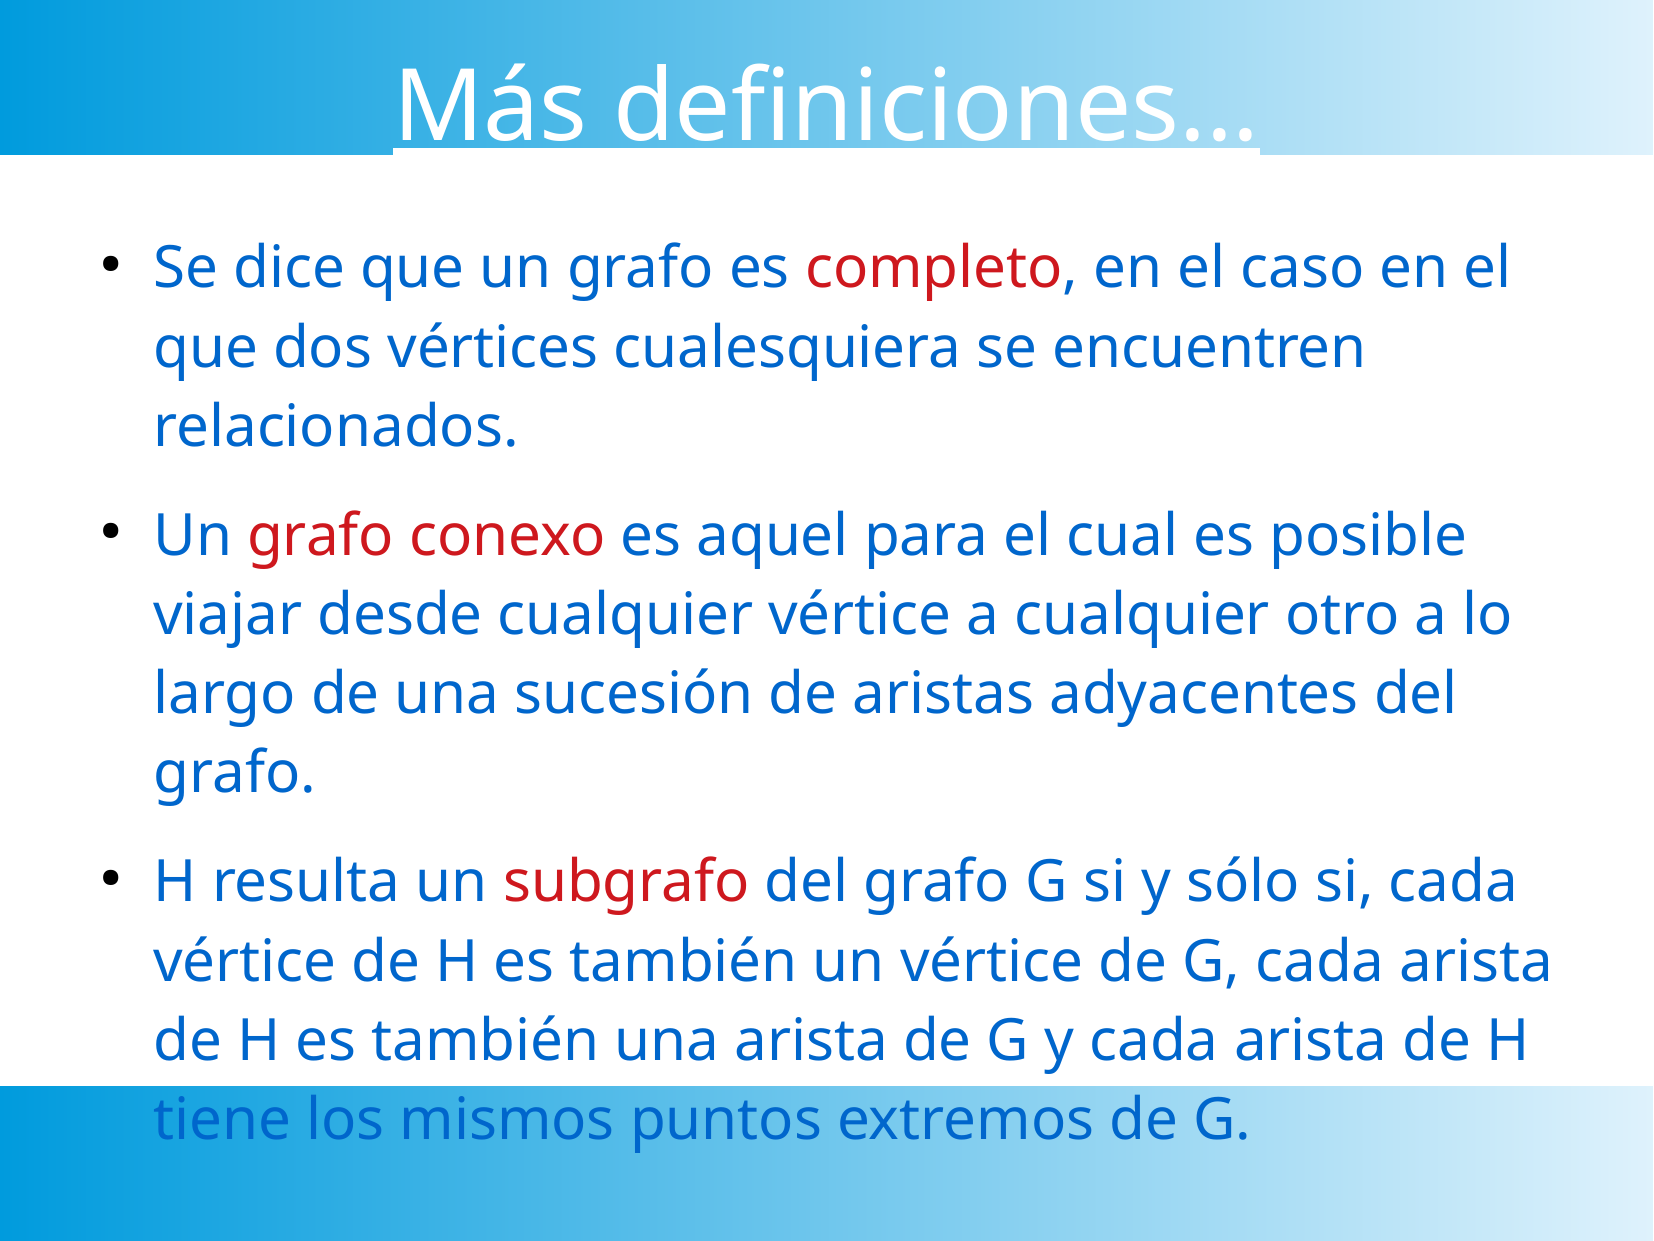

# Más definiciones...
Se dice que un grafo es completo, en el caso en el que dos vértices cualesquiera se encuentren relacionados.
Un grafo conexo es aquel para el cual es posible viajar desde cualquier vértice a cualquier otro a lo largo de una sucesión de aristas adyacentes del grafo.
H resulta un subgrafo del grafo G si y sólo si, cada vértice de H es también un vértice de G, cada arista de H es también una arista de G y cada arista de H tiene los mismos puntos extremos de G.